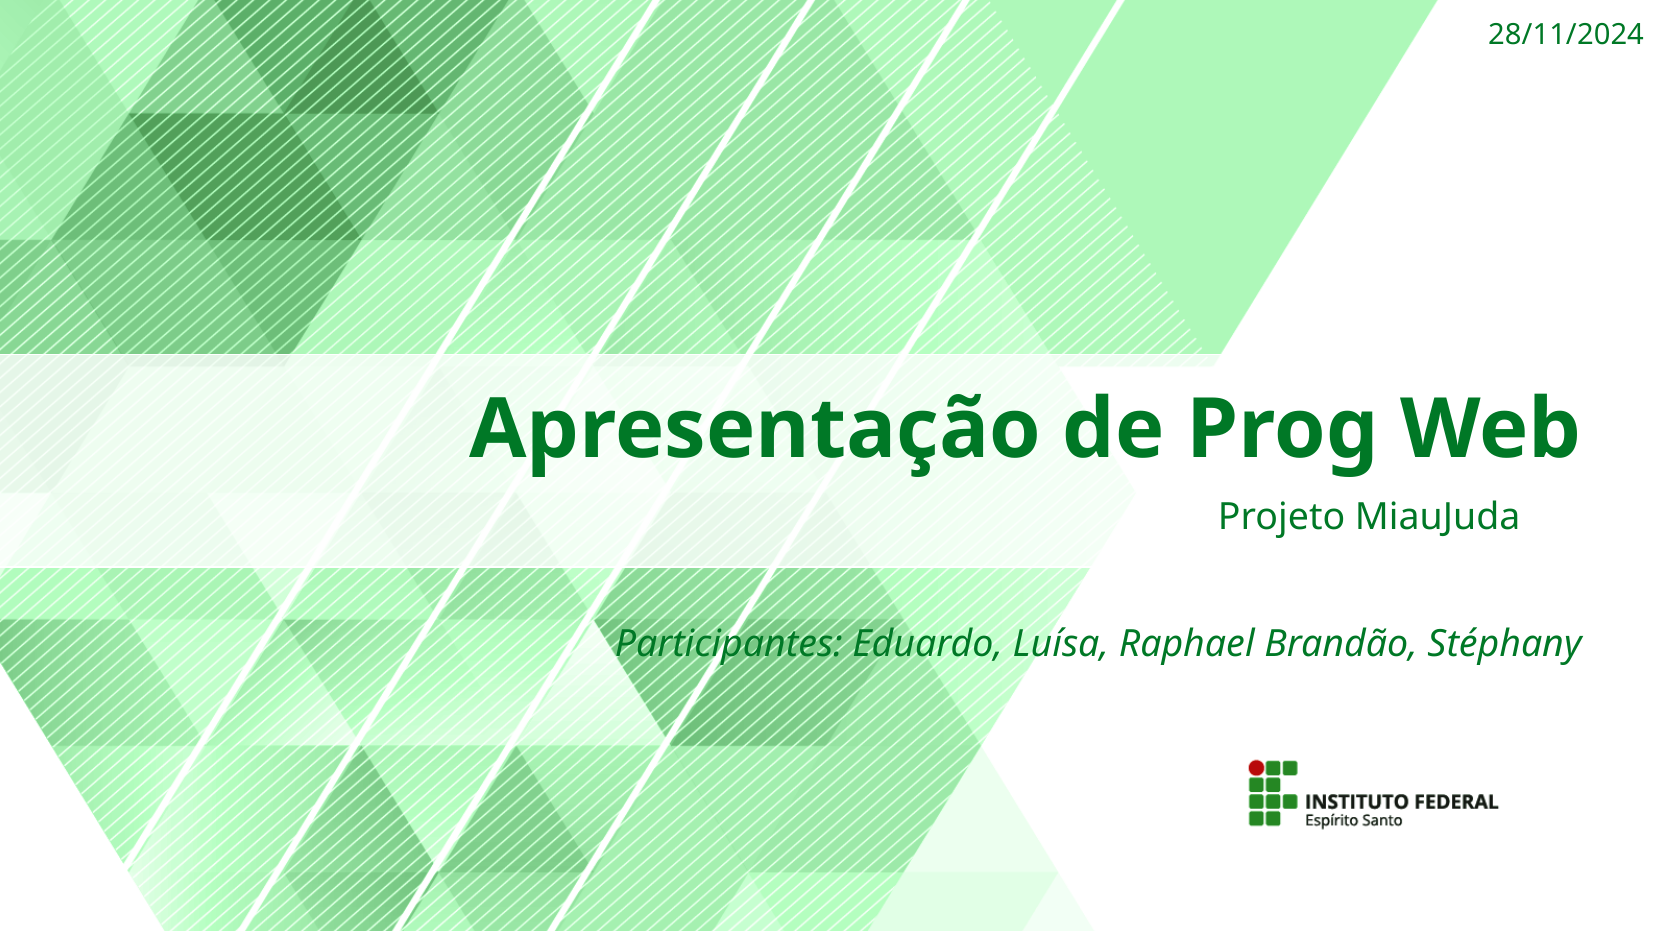

28/11/2024
Apresentação de Prog Web
Projeto MiauJuda
Participantes: Eduardo, Luísa, Raphael Brandão, Stéphany